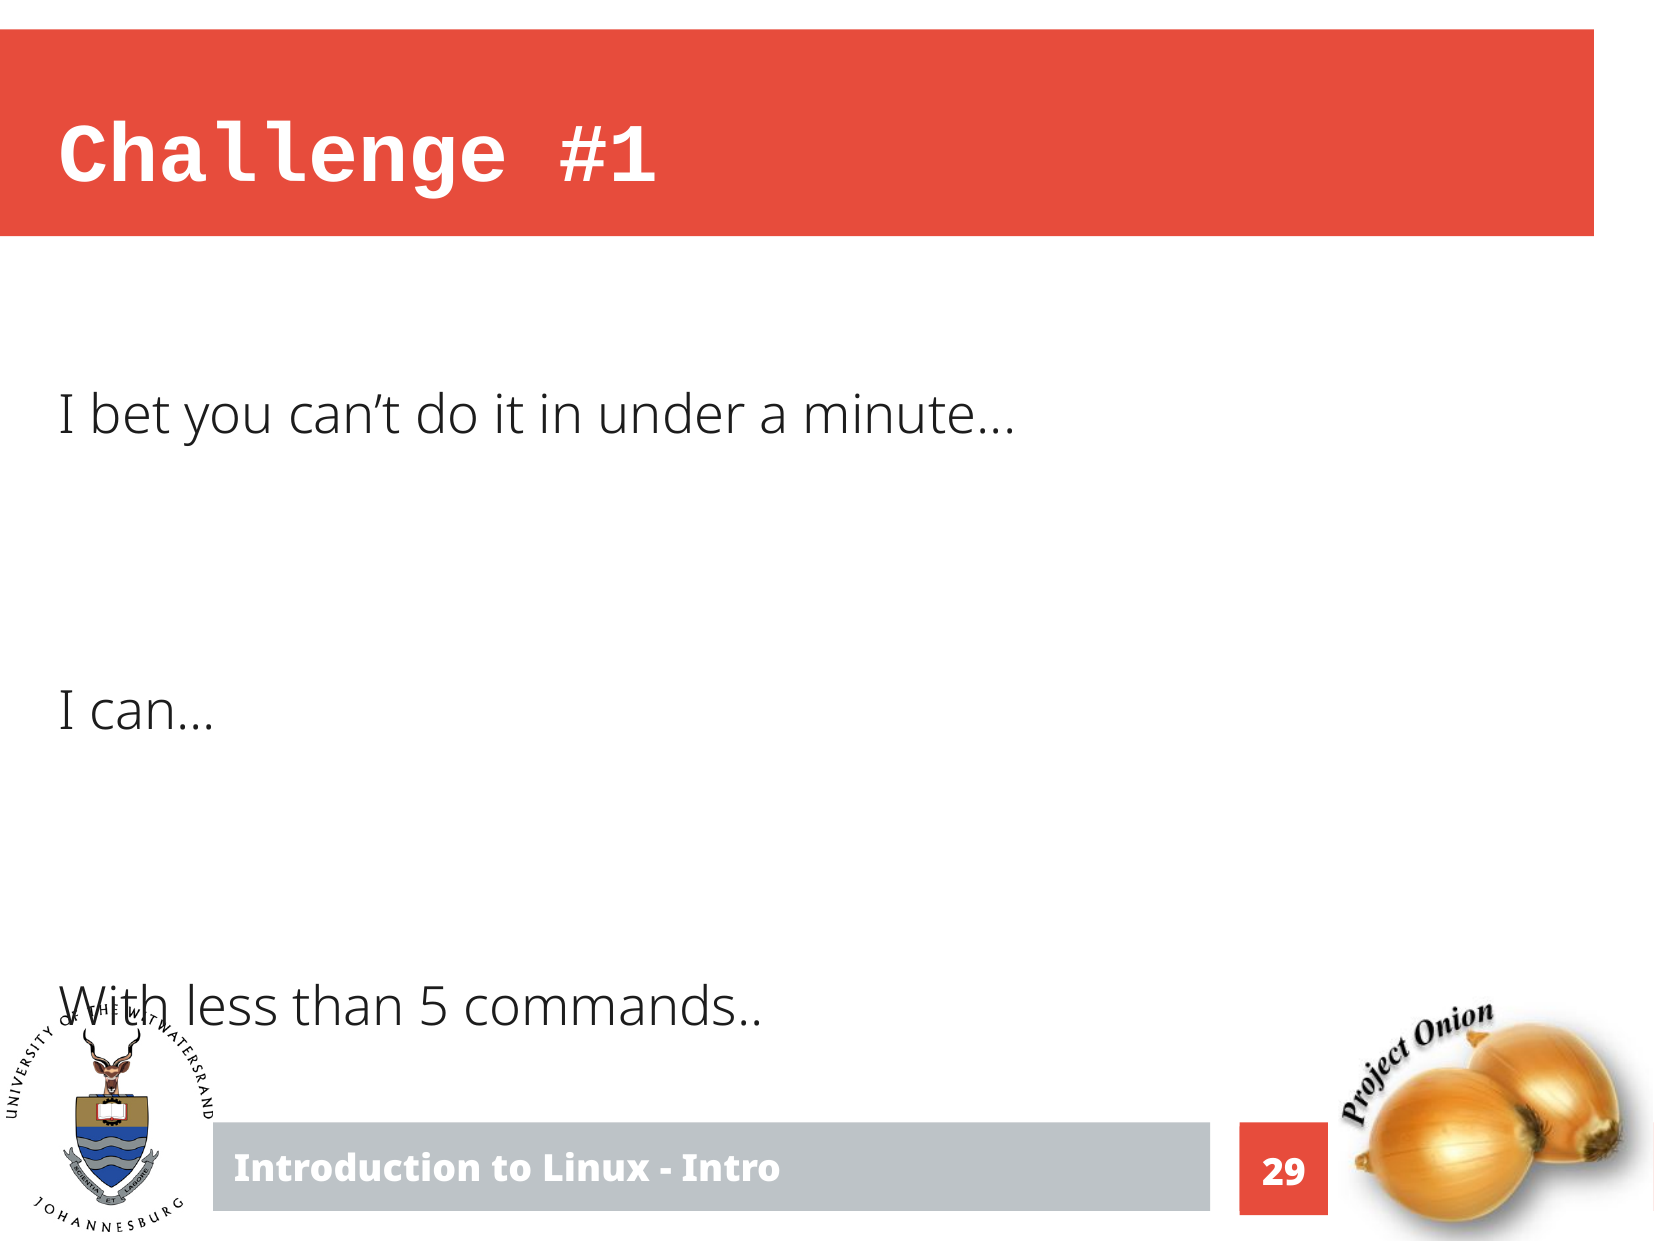

# Challenge #1
I bet you can’t do it in under a minute...
I can...
With less than 5 commands..
 Introduction to Linux - Intro
29